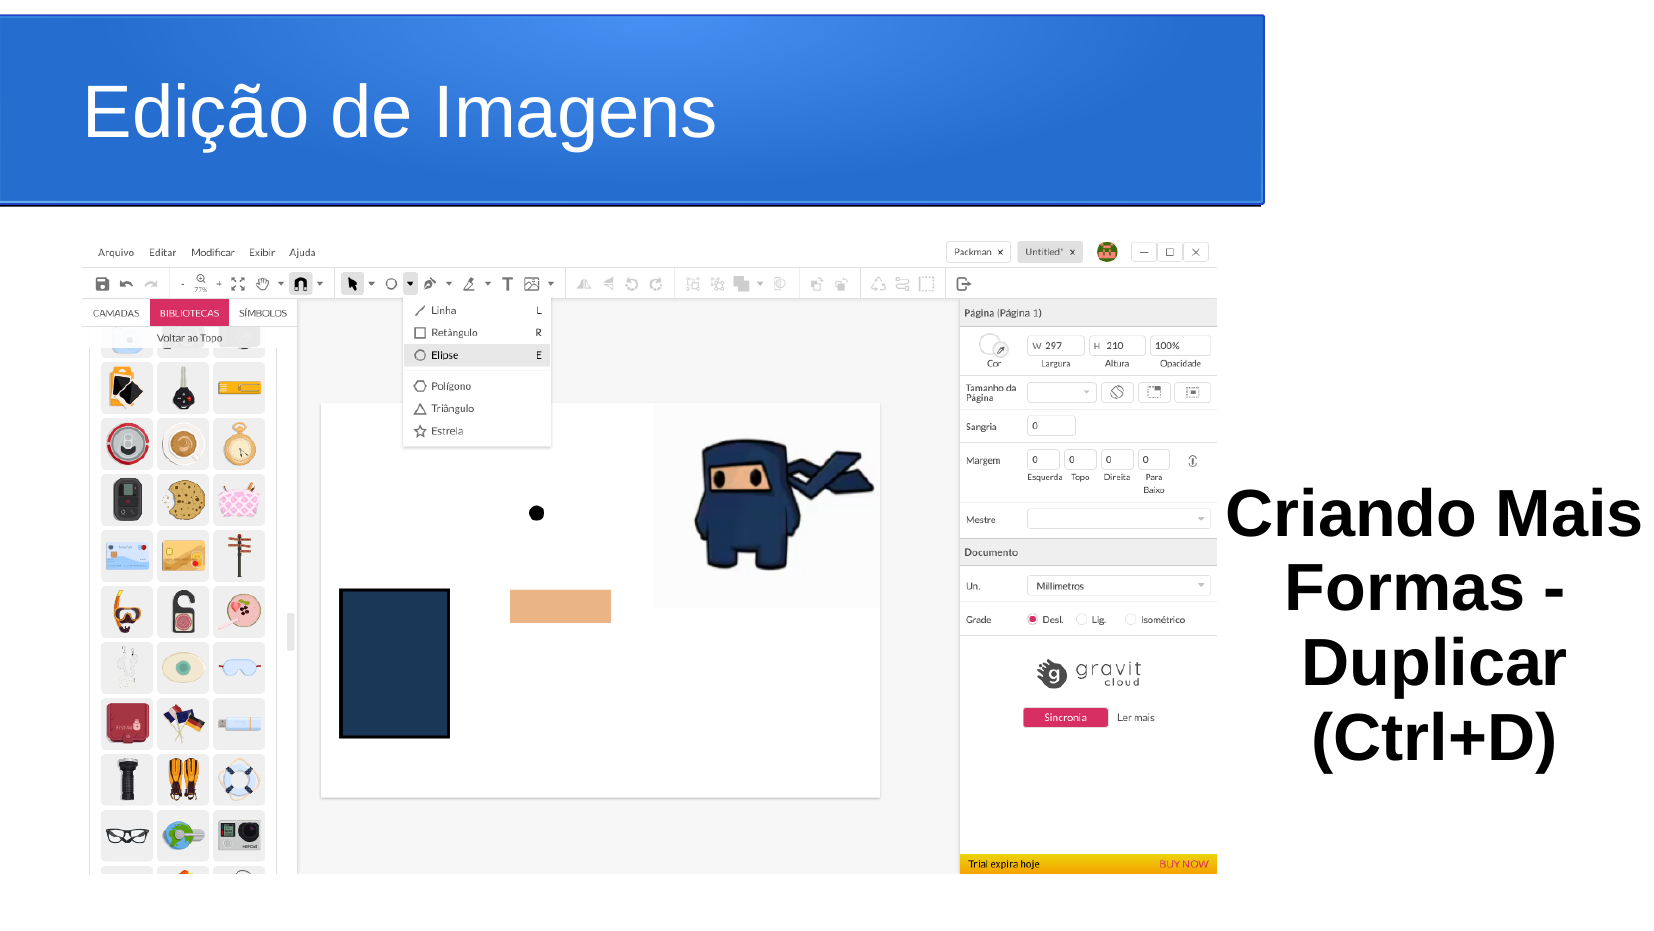

# Edição de Imagens
Criando Mais Formas -
Duplicar (Ctrl+D)